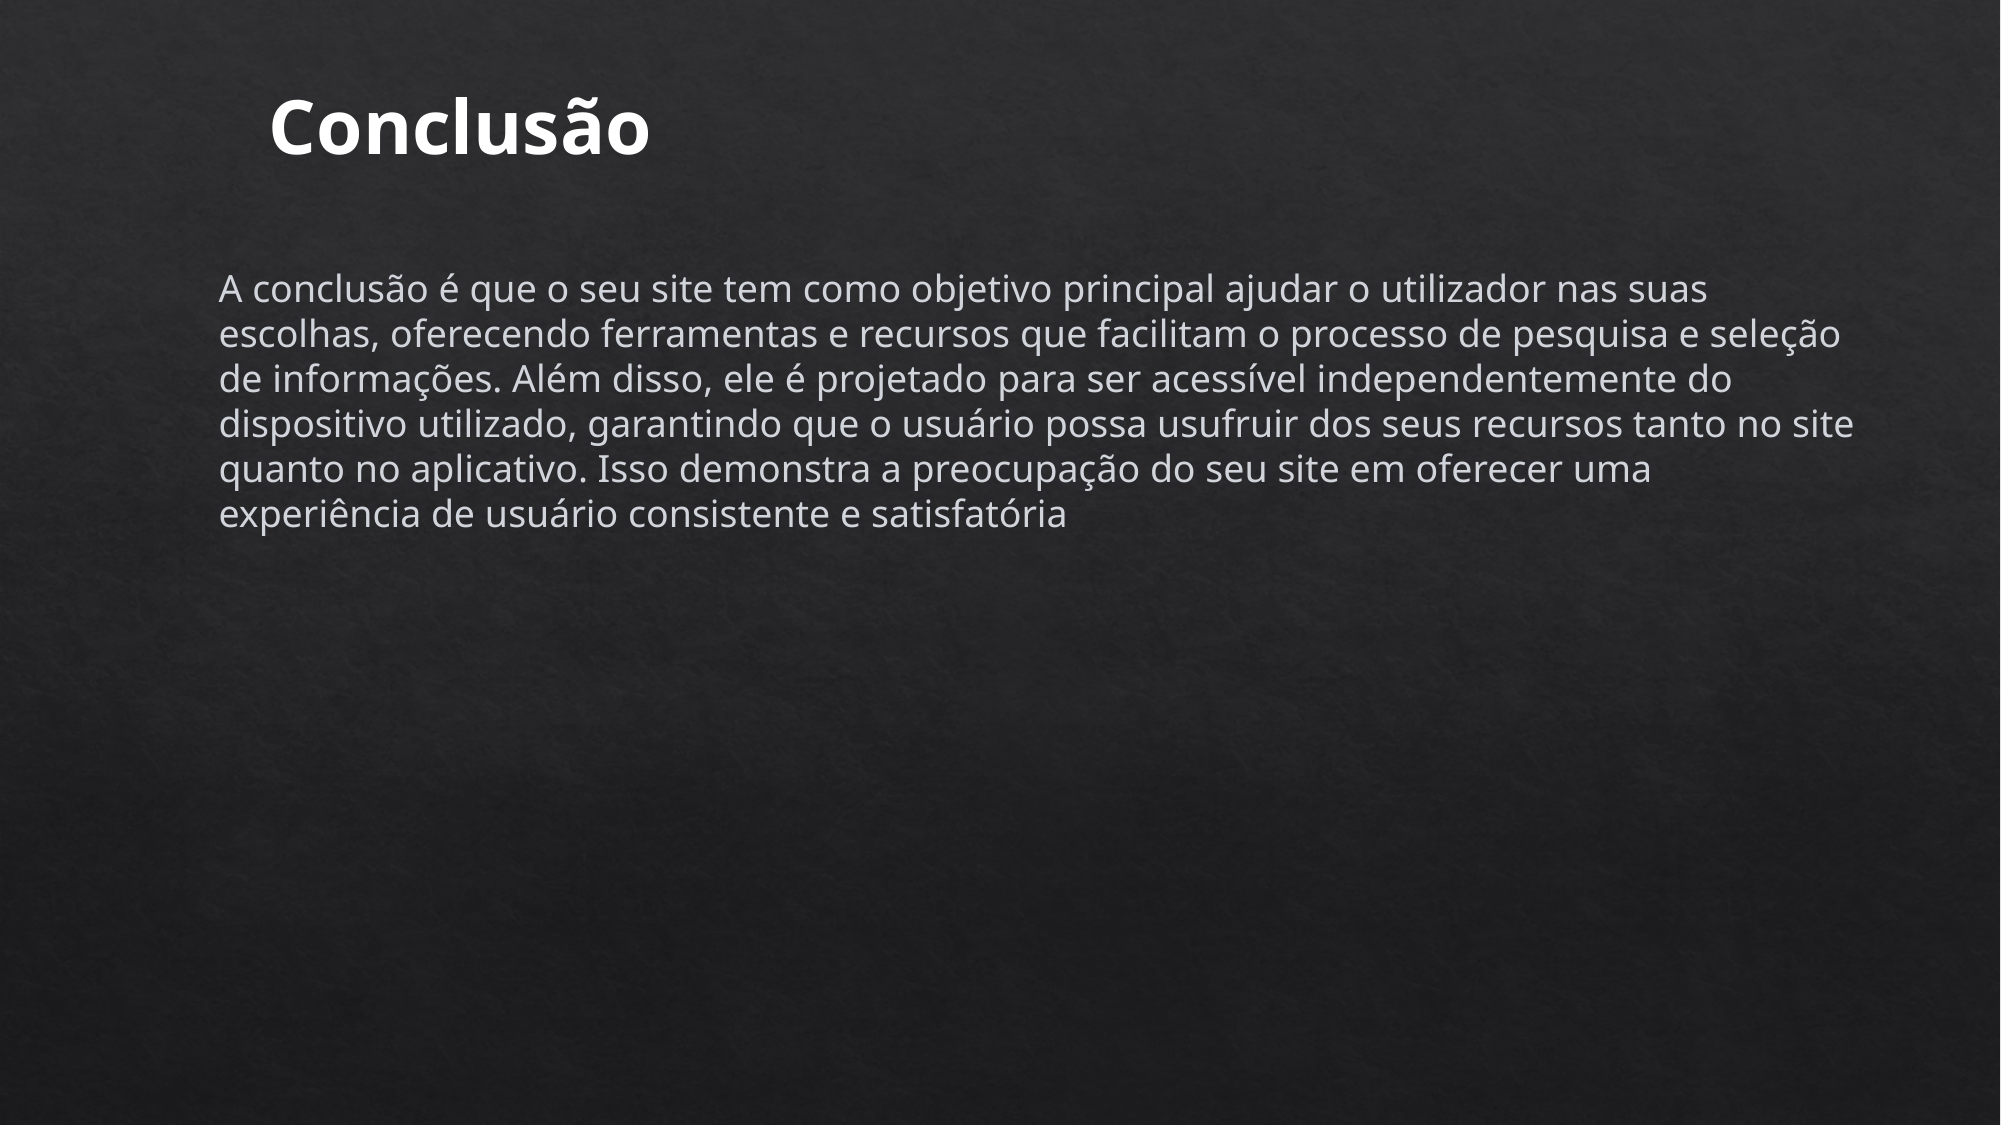

Conclusão
A conclusão é que o seu site tem como objetivo principal ajudar o utilizador nas suas escolhas, oferecendo ferramentas e recursos que facilitam o processo de pesquisa e seleção de informações. Além disso, ele é projetado para ser acessível independentemente do dispositivo utilizado, garantindo que o usuário possa usufruir dos seus recursos tanto no site quanto no aplicativo. Isso demonstra a preocupação do seu site em oferecer uma experiência de usuário consistente e satisfatória